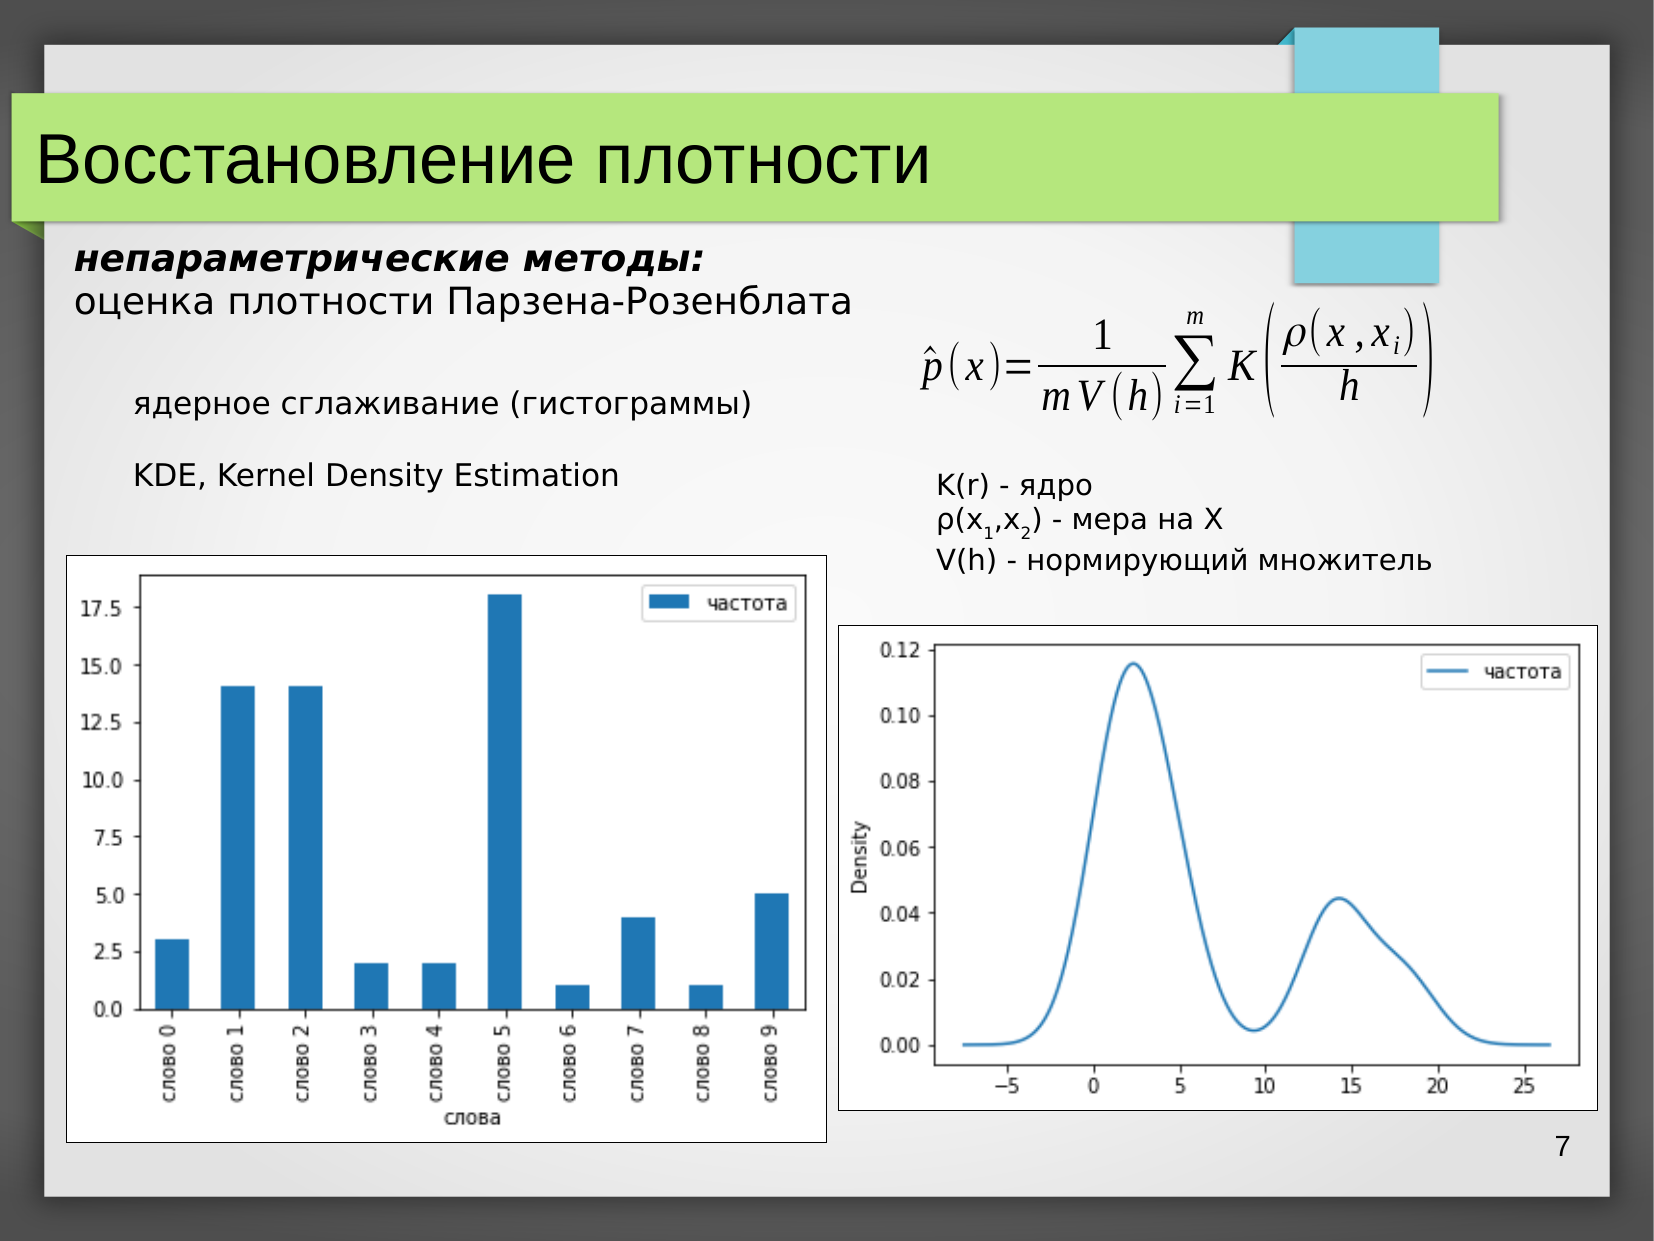

# Восстановление плотности
непараметрические методы:
оценка плотности Парзена-Розенблата
ядерное сглаживание (гистограммы)
KDE, Kernel Density Estimation
K(r) - ядро
ρ(x1,x2) - мера на X
V(h) - нормирующий множитель
7